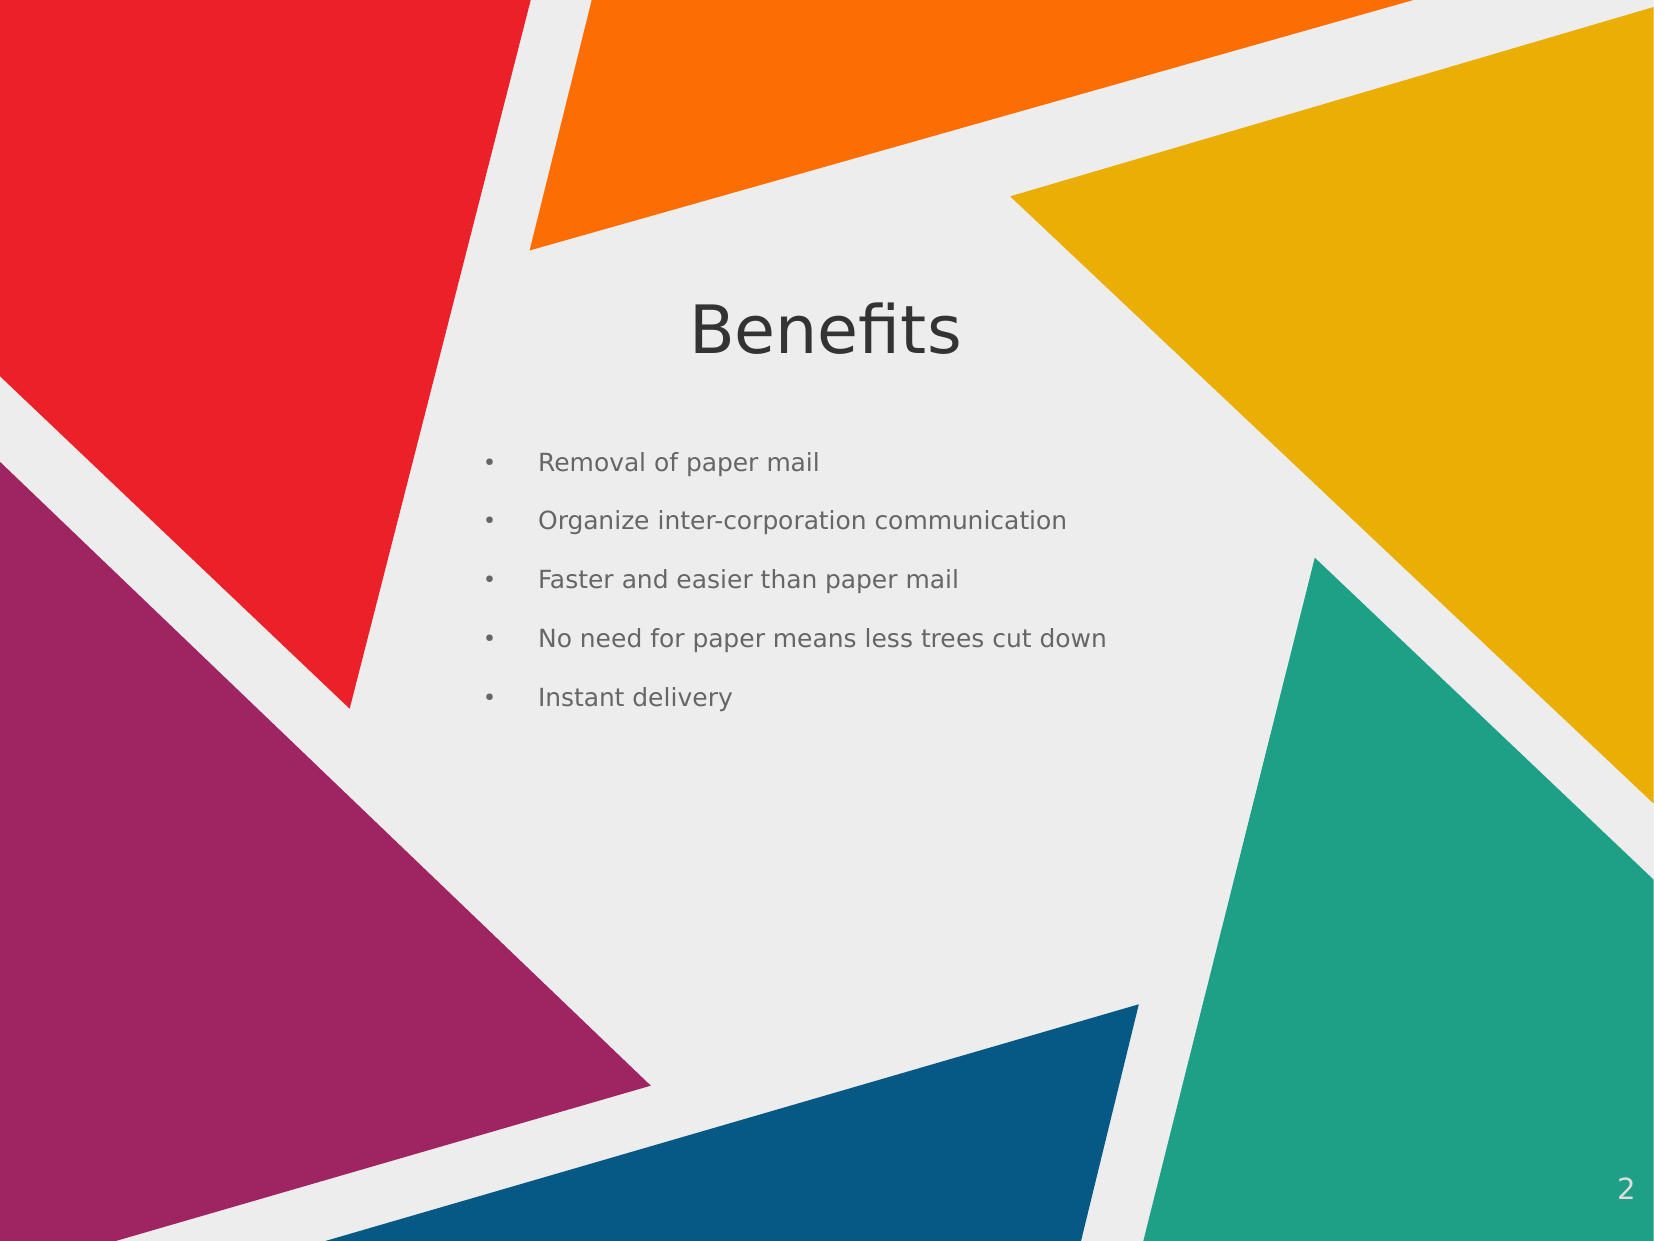

# Benefits
Removal of paper mail
Organize inter-corporation communication
Faster and easier than paper mail
No need for paper means less trees cut down
Instant delivery
2